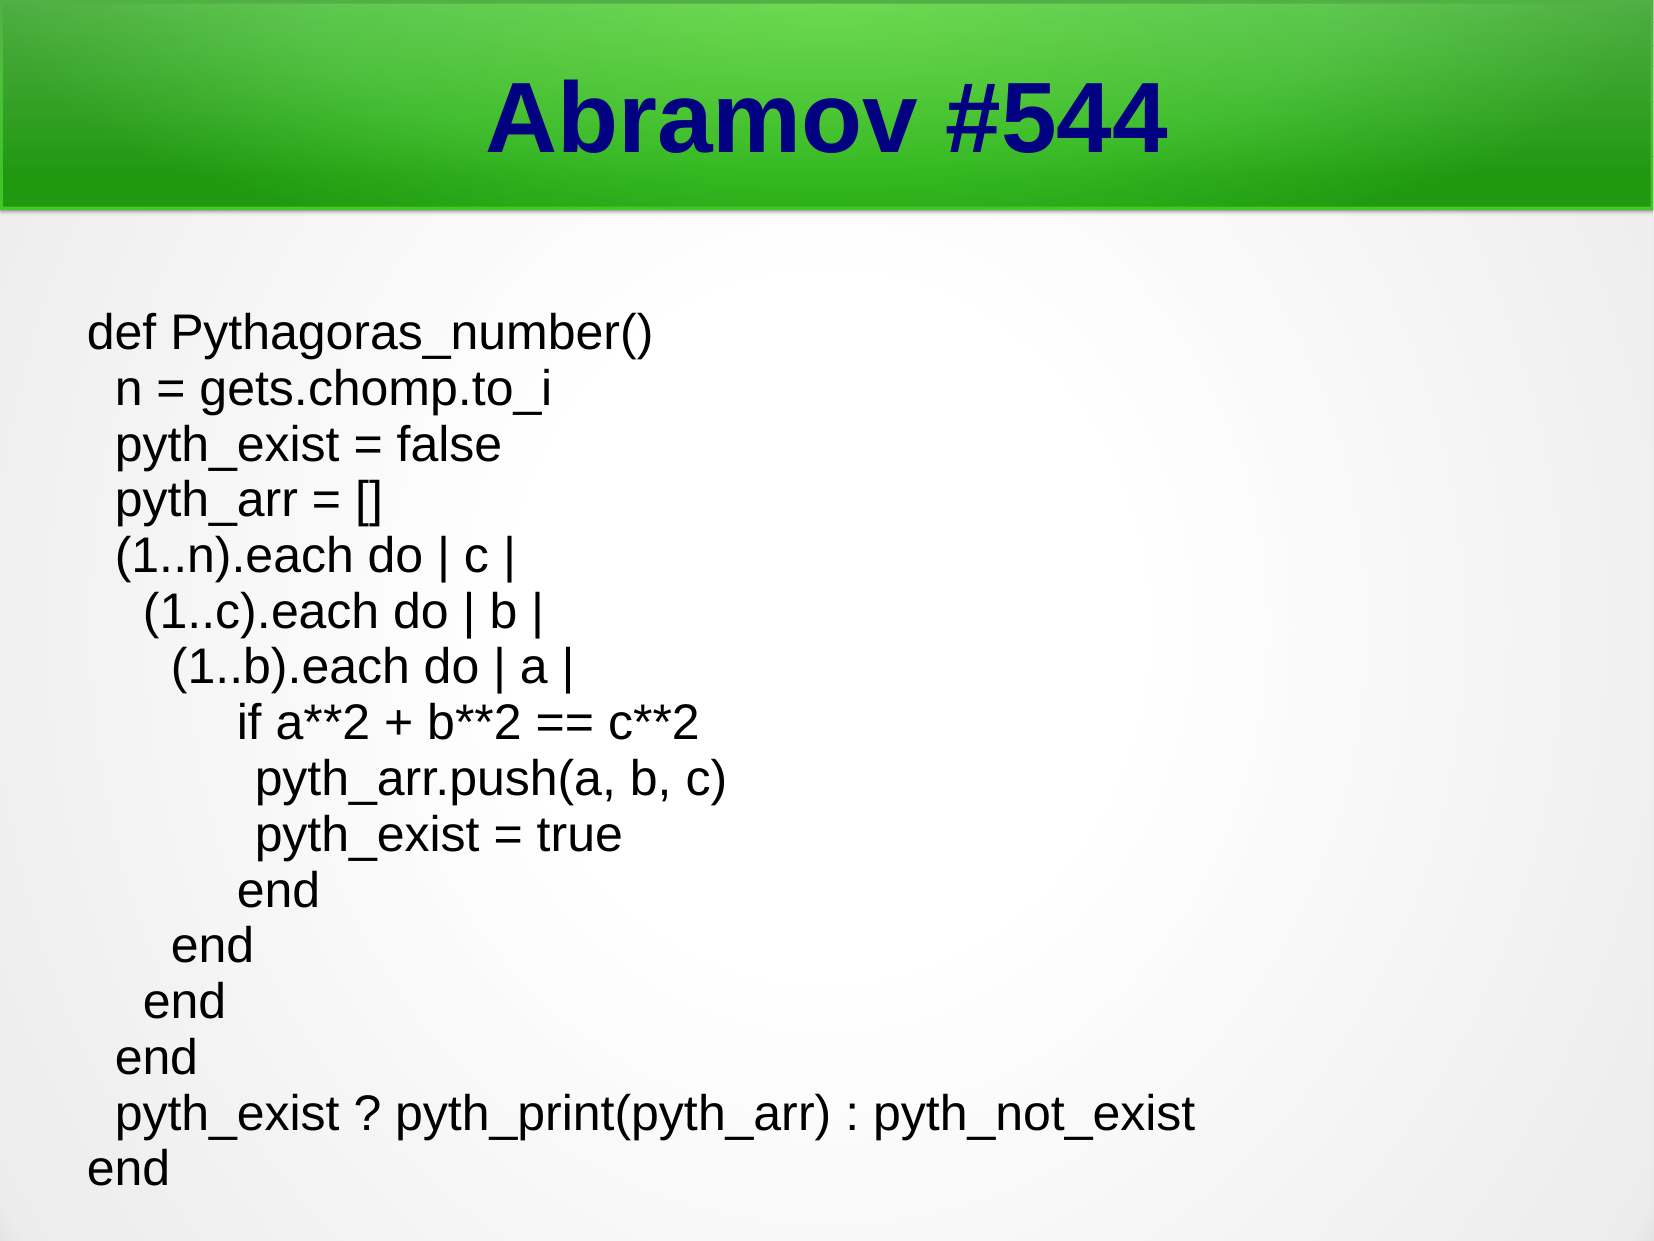

# Abramov #544
def Pythagoras_number()
 n = gets.chomp.to_i
 pyth_exist = false
 pyth_arr = []
 (1..n).each do | c |
 (1..c).each do | b |
 (1..b).each do | a |
 	if a**2 + b**2 == c**2
 pyth_arr.push(a, b, c)
 pyth_exist = true
 	end
 end
 end
 end
 pyth_exist ? pyth_print(pyth_arr) : pyth_not_exist
end